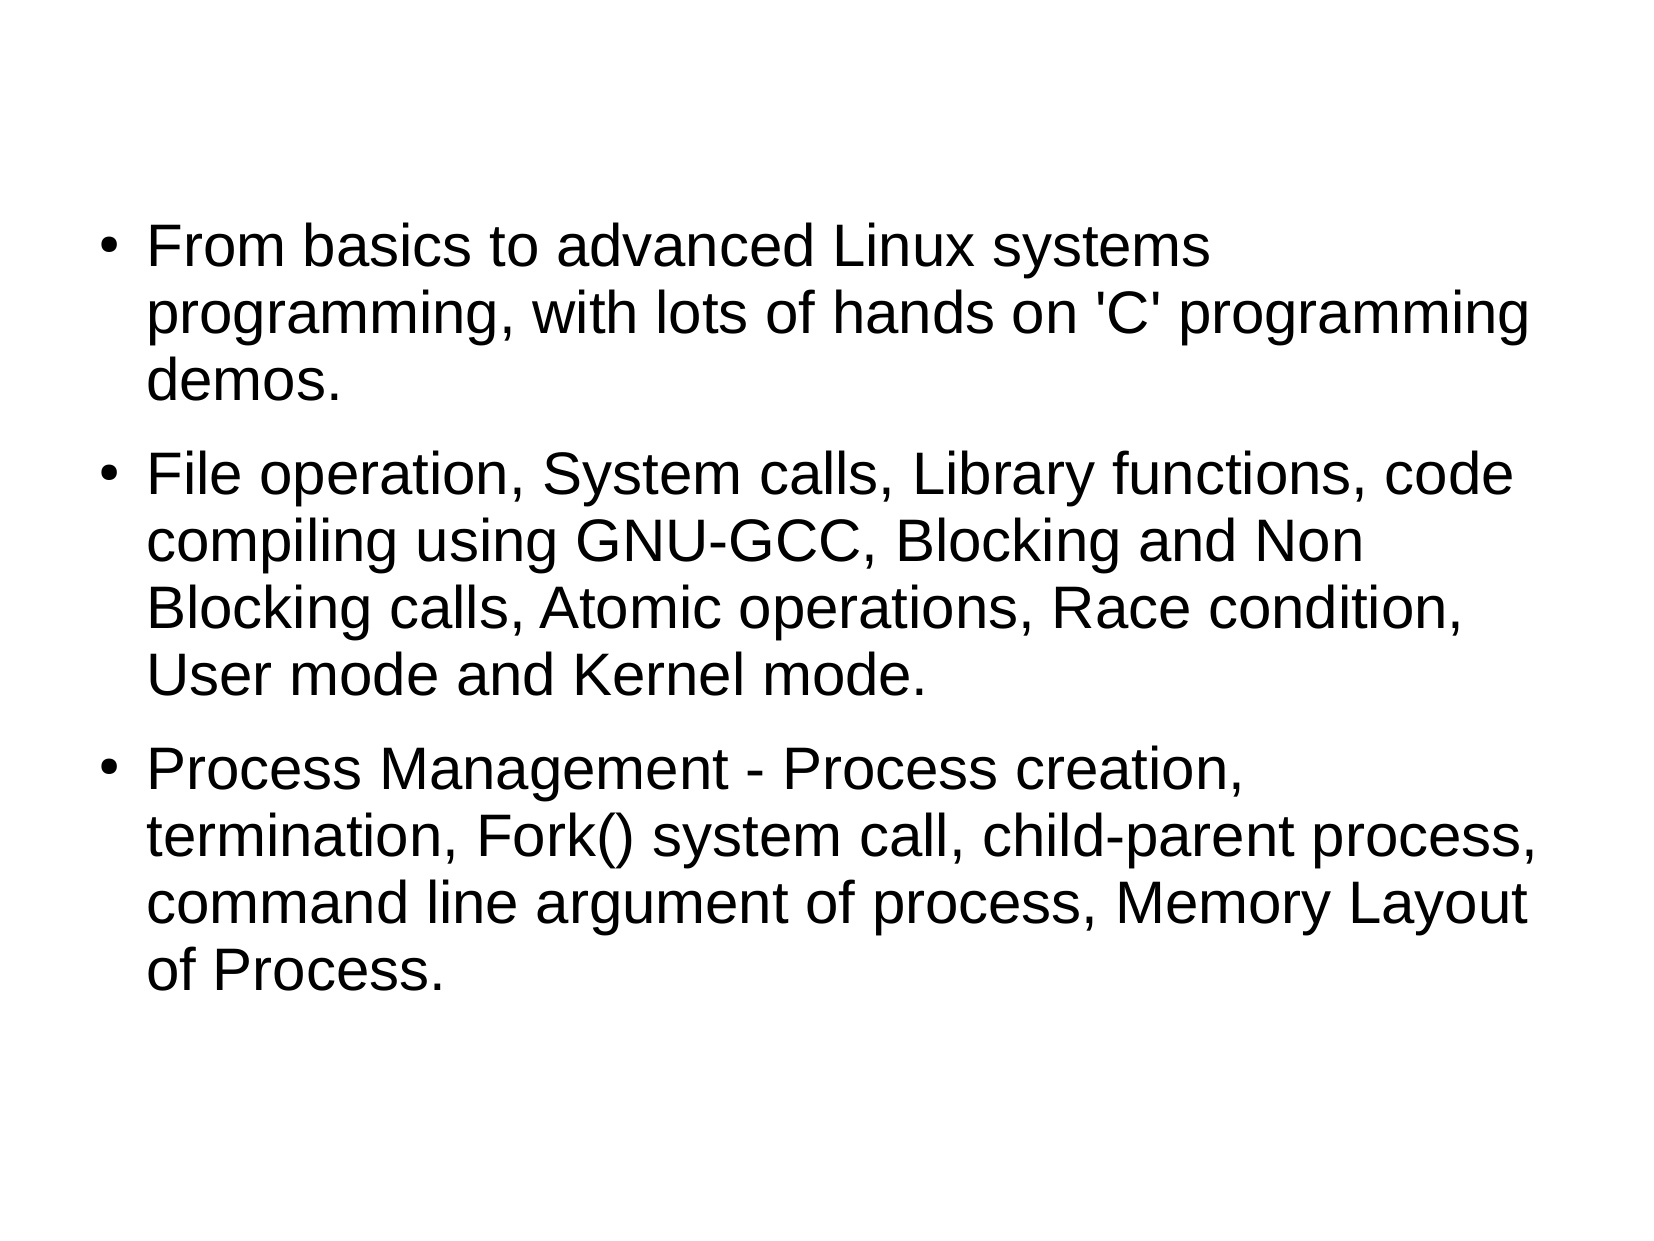

# From basics to advanced Linux systems programming, with lots of hands on 'C' programming demos.
File operation, System calls, Library functions, code compiling using GNU-GCC, Blocking and Non Blocking calls, Atomic operations, Race condition, User mode and Kernel mode.
Process Management - Process creation, termination, Fork() system call, child-parent process, command line argument of process, Memory Layout of Process.